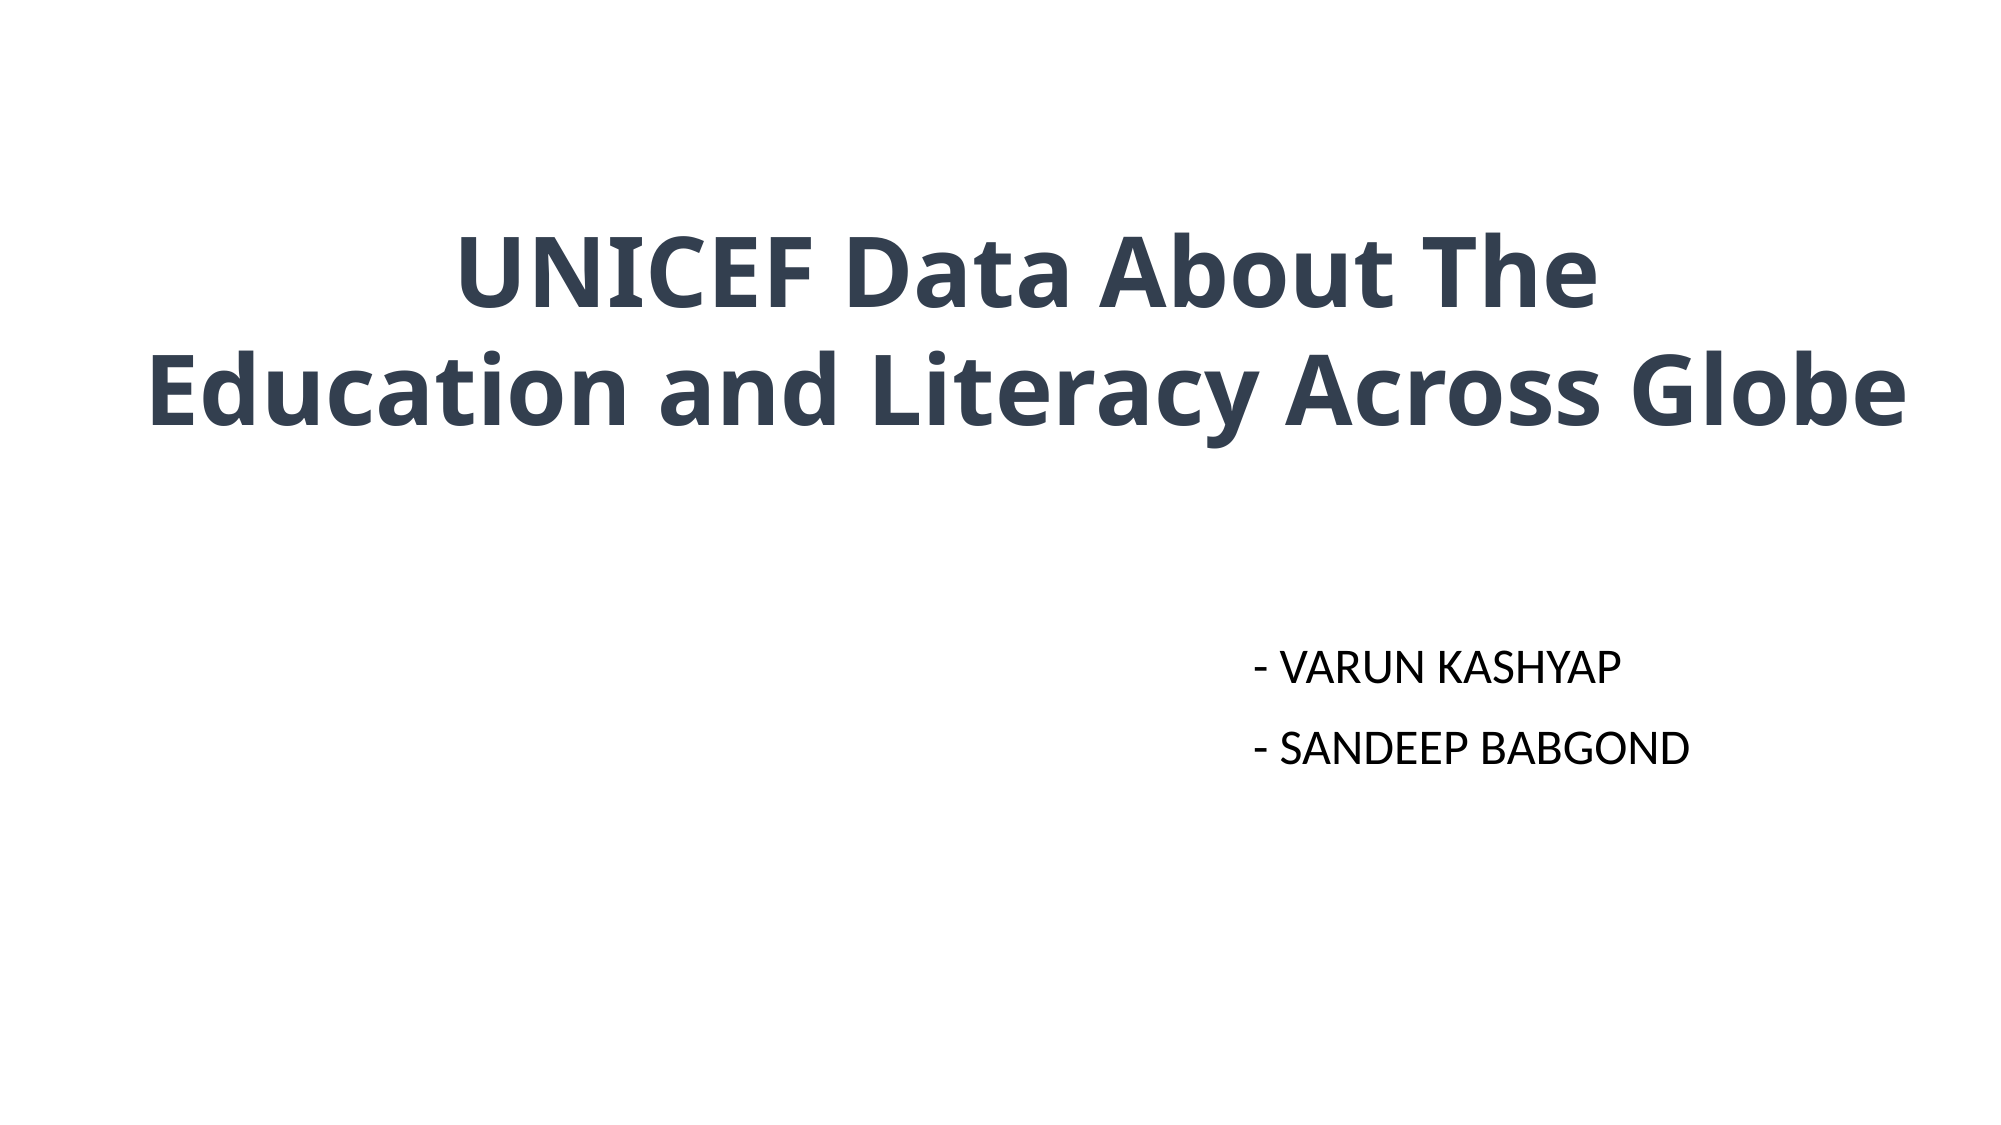

# UNICEF Data About The Education and Literacy Across Globe
- VARUN KASHYAP
- SANDEEP BABGOND